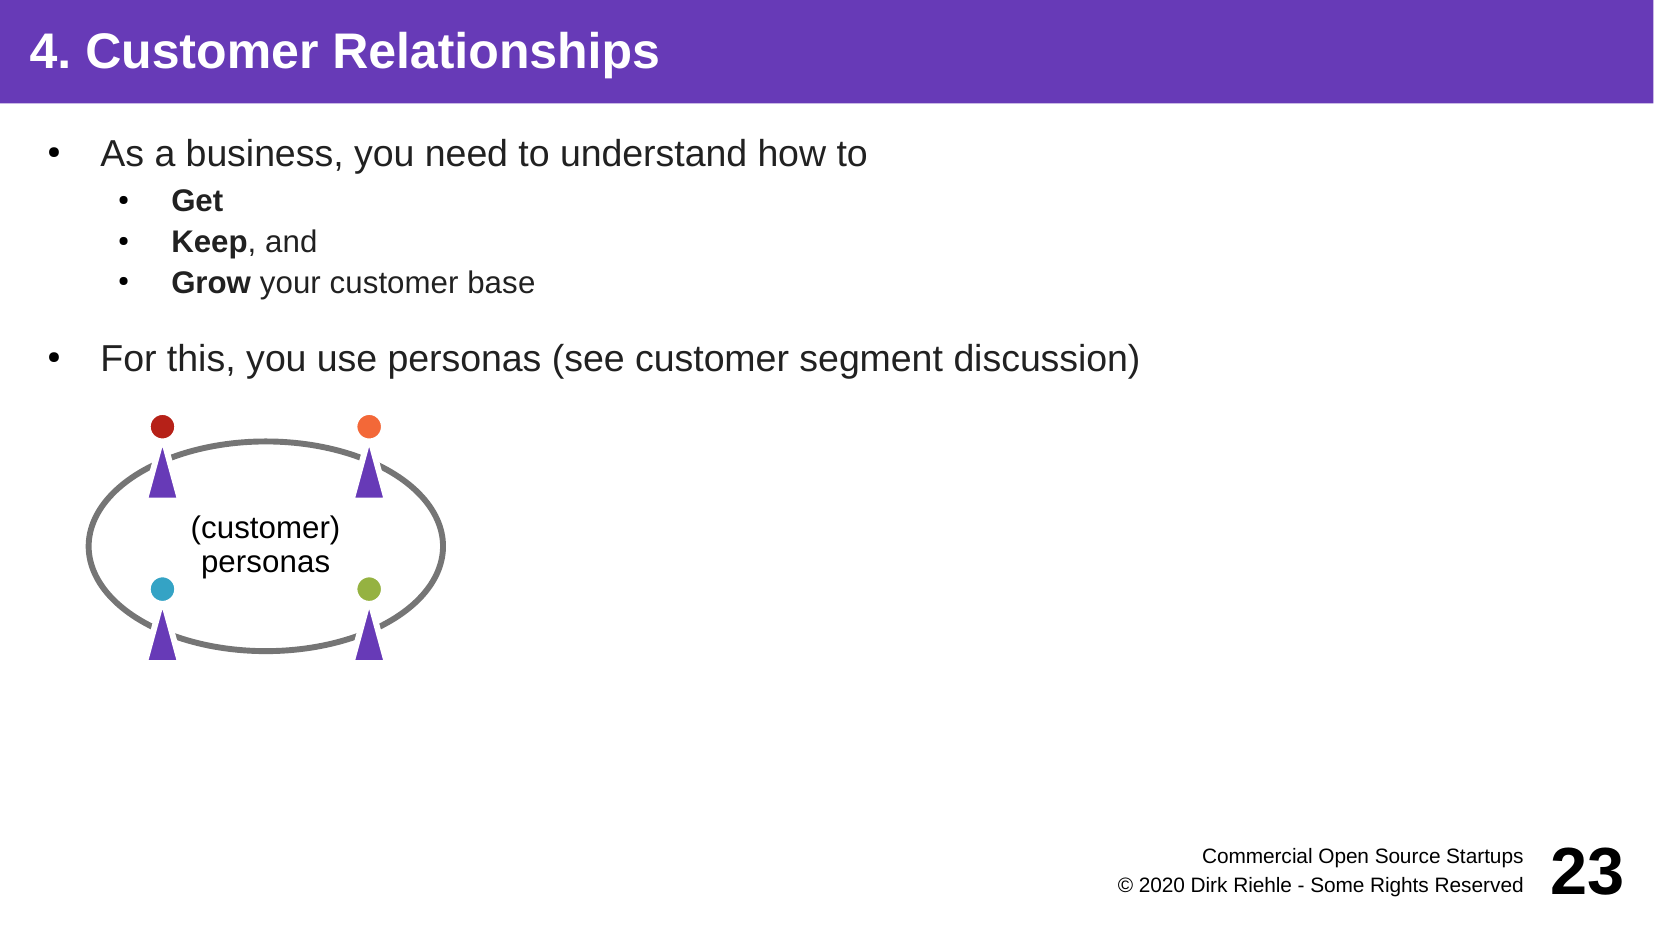

# 4. Customer Relationships
As a business, you need to understand how to
Get
Keep, and
Grow your customer base
For this, you use personas (see customer segment discussion)
(customer)
personas
Commercial Open Source Startups
23
© 2020 Dirk Riehle - Some Rights Reserved